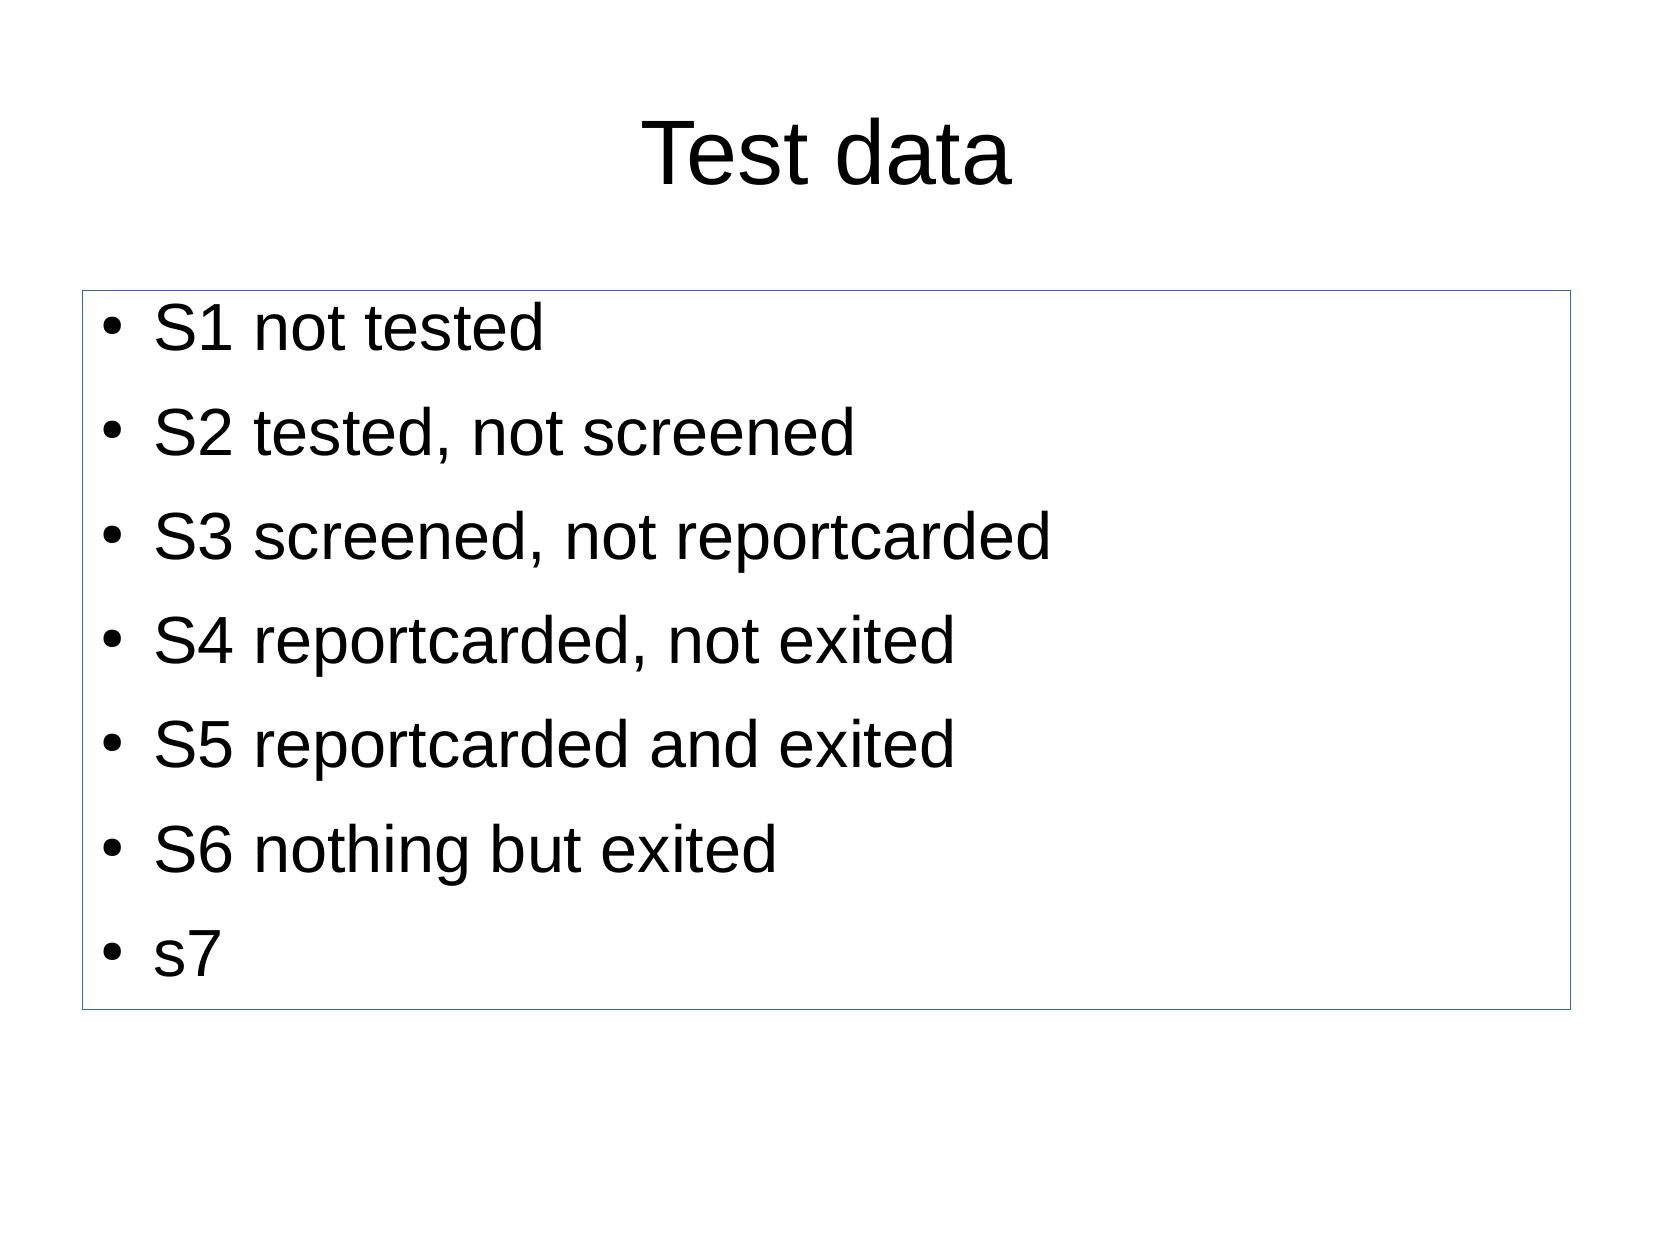

# Test data
S1 not tested
S2 tested, not screened
S3 screened, not reportcarded
S4 reportcarded, not exited
S5 reportcarded and exited
S6 nothing but exited
s7